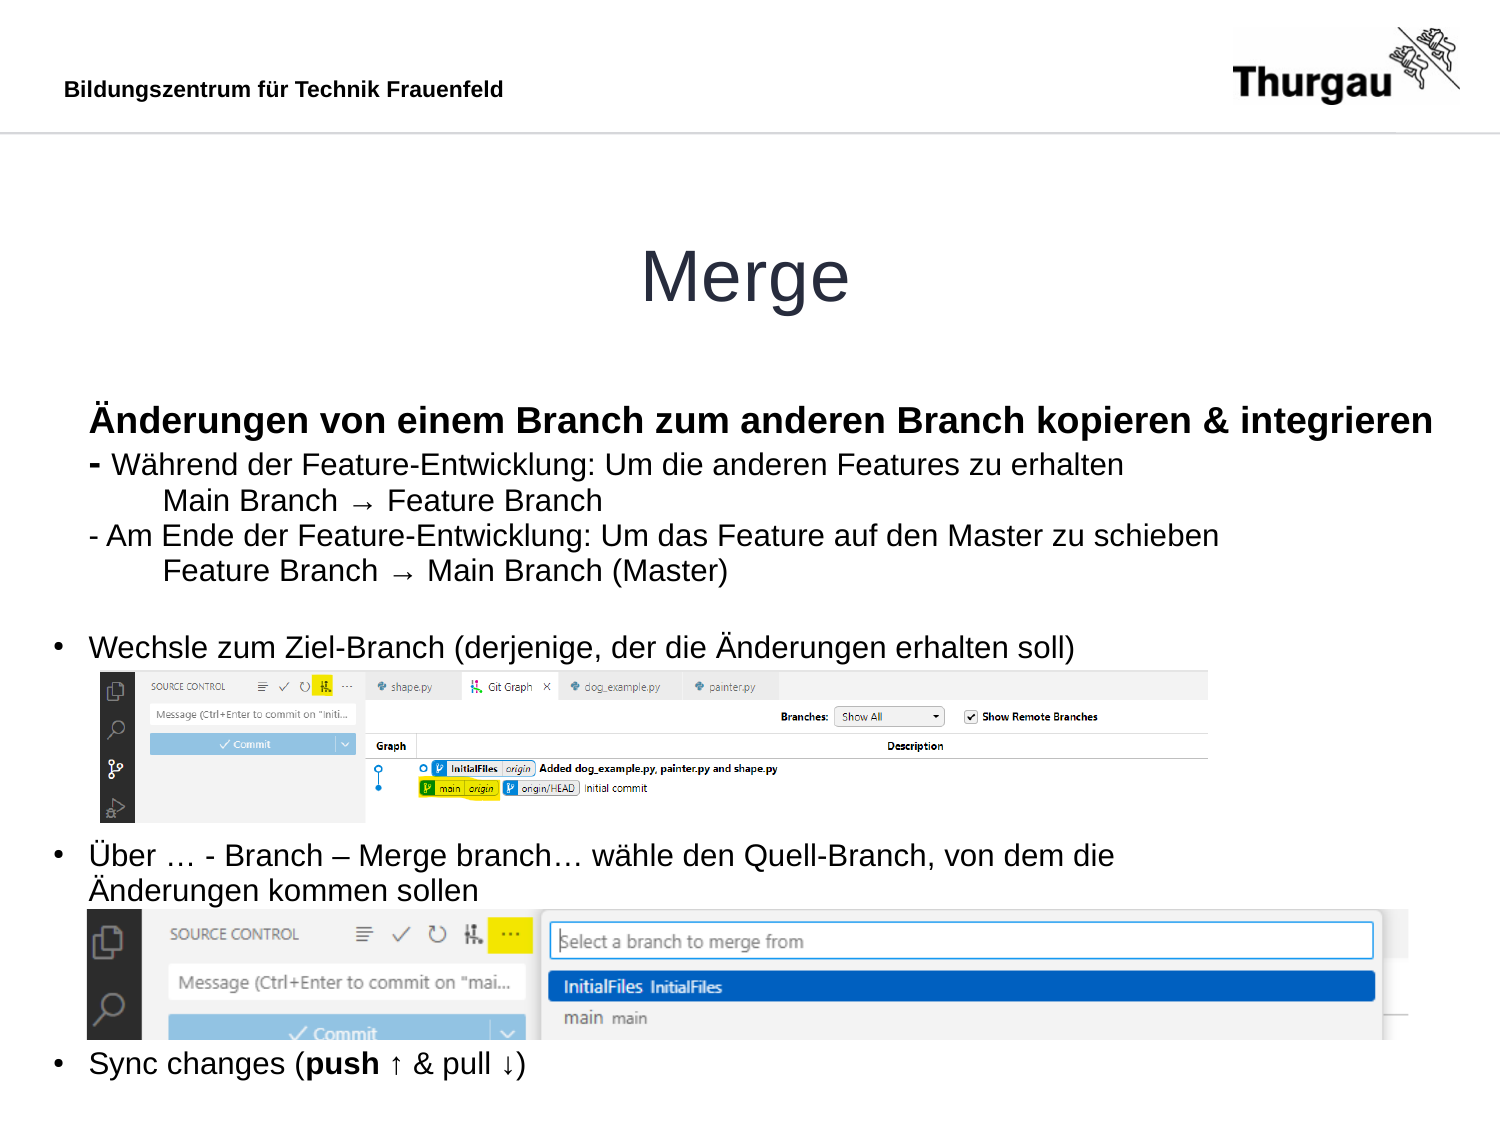

Bildungszentrum für Technik Frauenfeld
Merge
Änderungen von einem Branch zum anderen Branch kopieren & integrieren
- Während der Feature-Entwicklung: Um die anderen Features zu erhalten
	Main Branch → Feature Branch
- Am Ende der Feature-Entwicklung: Um das Feature auf den Master zu schieben
	Feature Branch → Main Branch (Master)
Wechsle zum Ziel-Branch (derjenige, der die Änderungen erhalten soll)
Über … - Branch – Merge branch… wähle den Quell-Branch, von dem die
Änderungen kommen sollen
Sync changes (push ↑ & pull ↓)